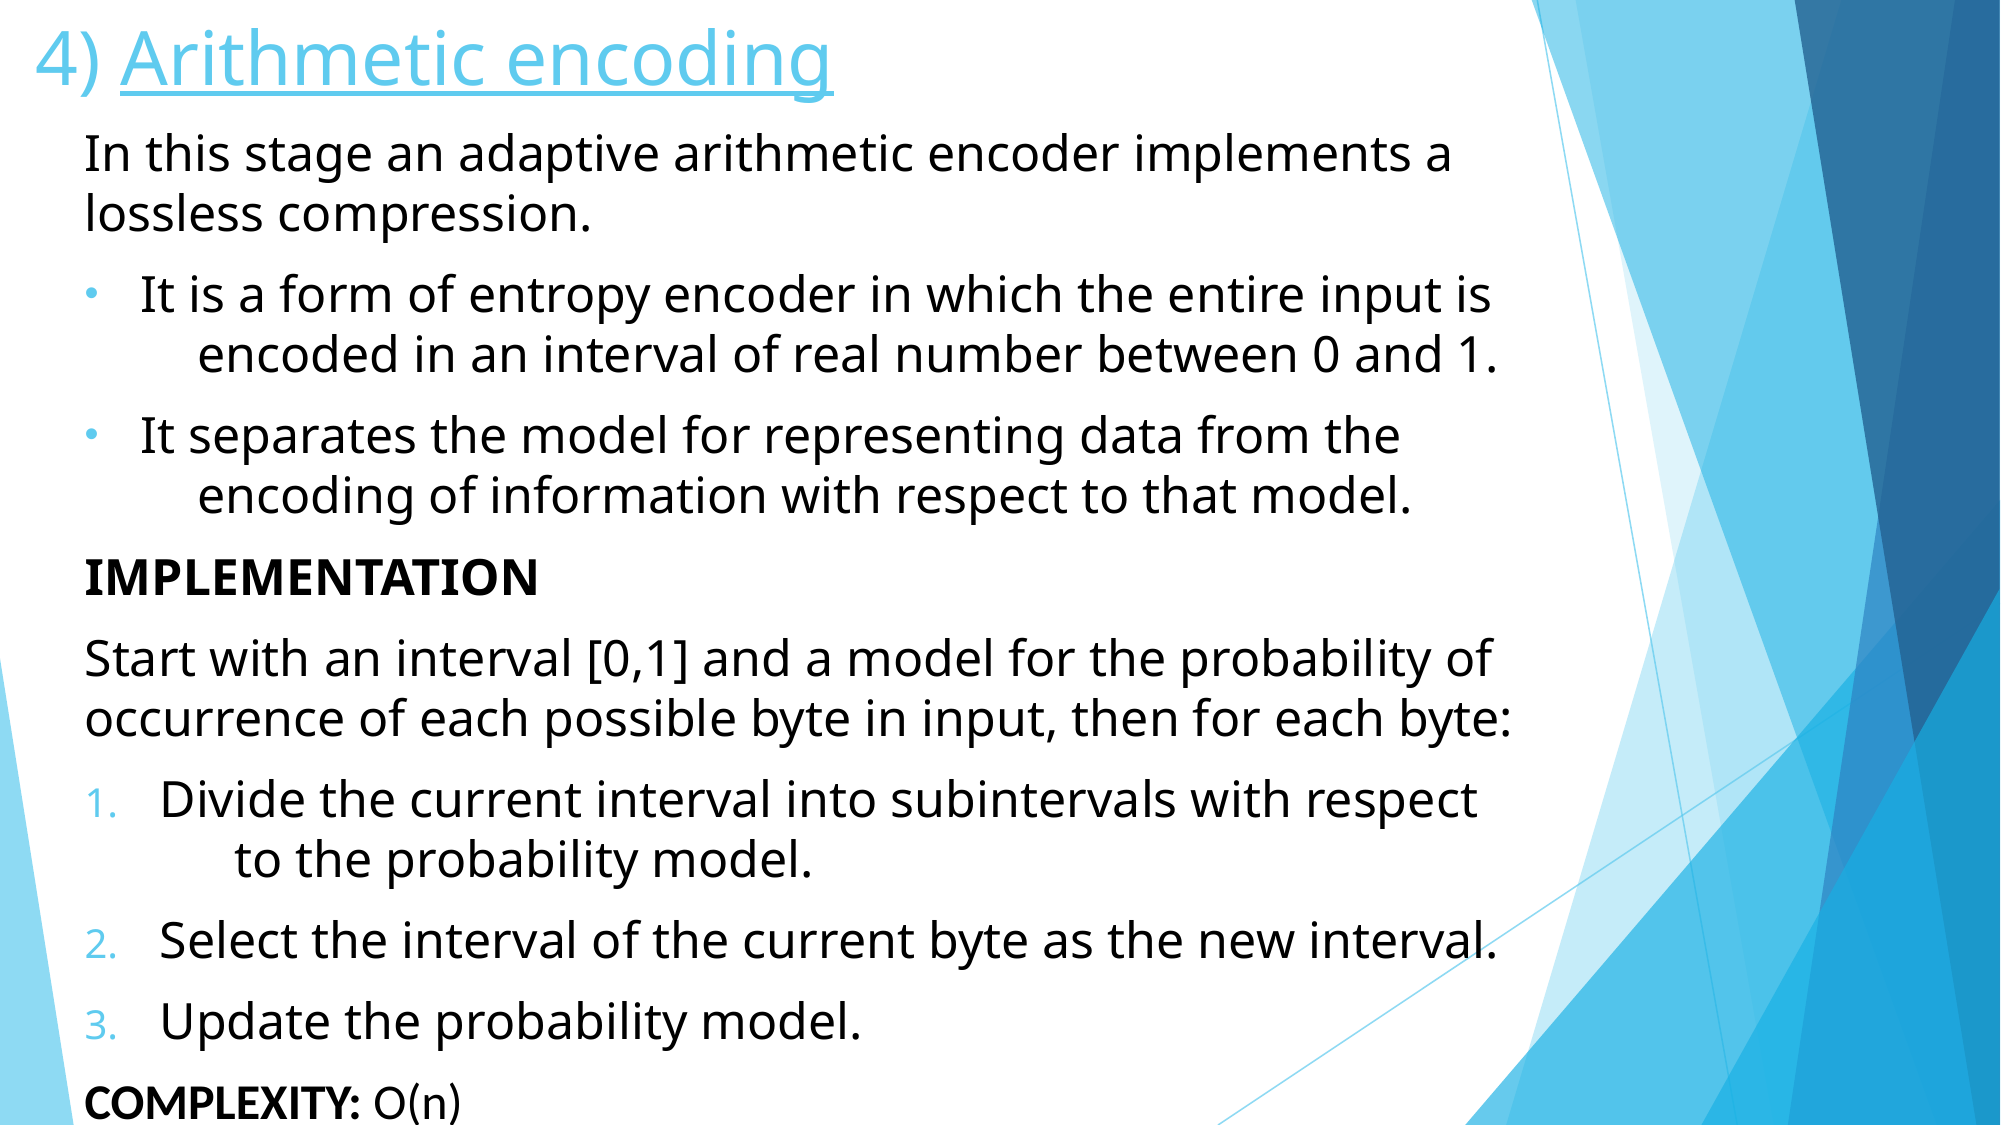

# 4) Arithmetic encoding
In this stage an adaptive arithmetic encoder implements a lossless compression.
It is a form of entropy encoder in which the entire input is encoded in an interval of real number between 0 and 1.
It separates the model for representing data from the encoding of information with respect to that model.
IMPLEMENTATION
Start with an interval [0,1] and a model for the probability of occurrence of each possible byte in input, then for each byte:
Divide the current interval into subintervals with respect to the probability model.
Select the interval of the current byte as the new interval.
Update the probability model.
COMPLEXITY: O(n)